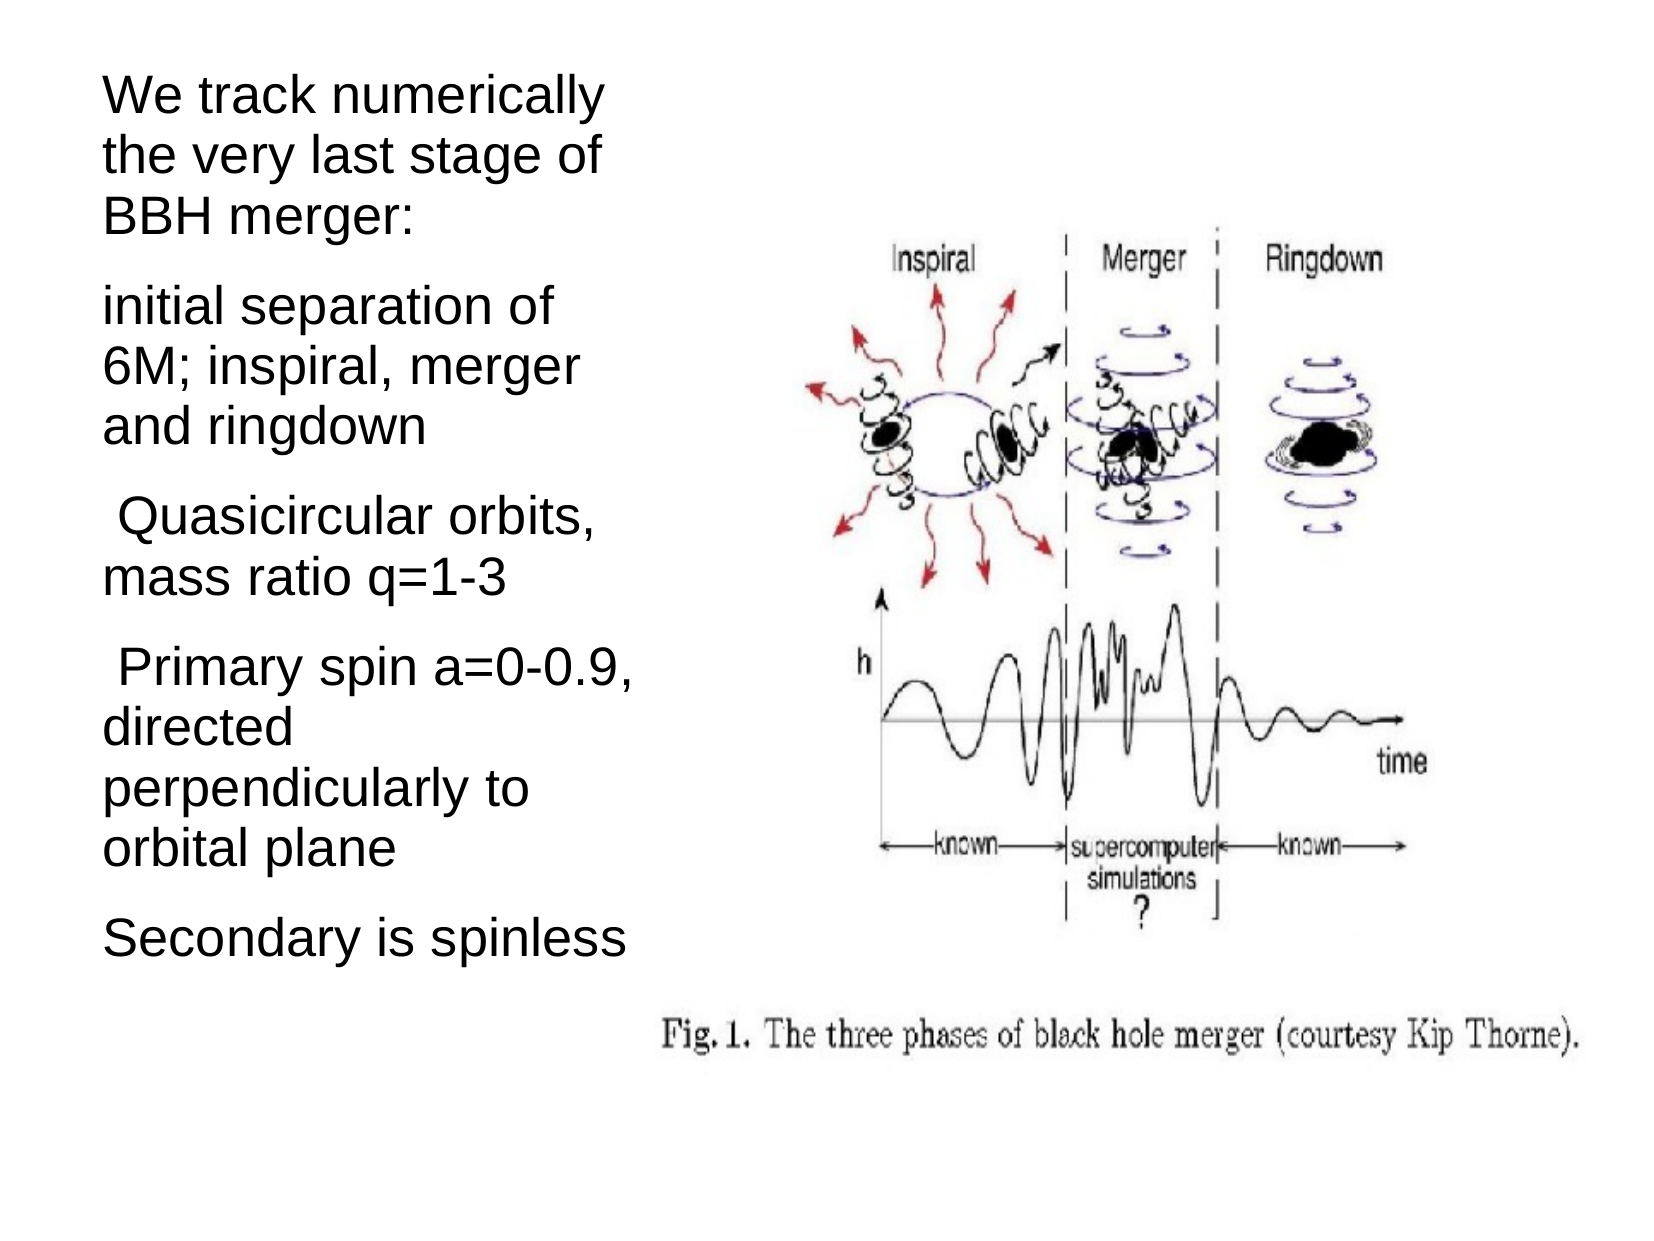

We track numerically the very last stage of BBH merger:
initial separation of 6M; inspiral, merger and ringdown
 Quasicircular orbits, mass ratio q=1-3
 Primary spin a=0-0.9, directed perpendicularly to orbital plane
Secondary is spinless